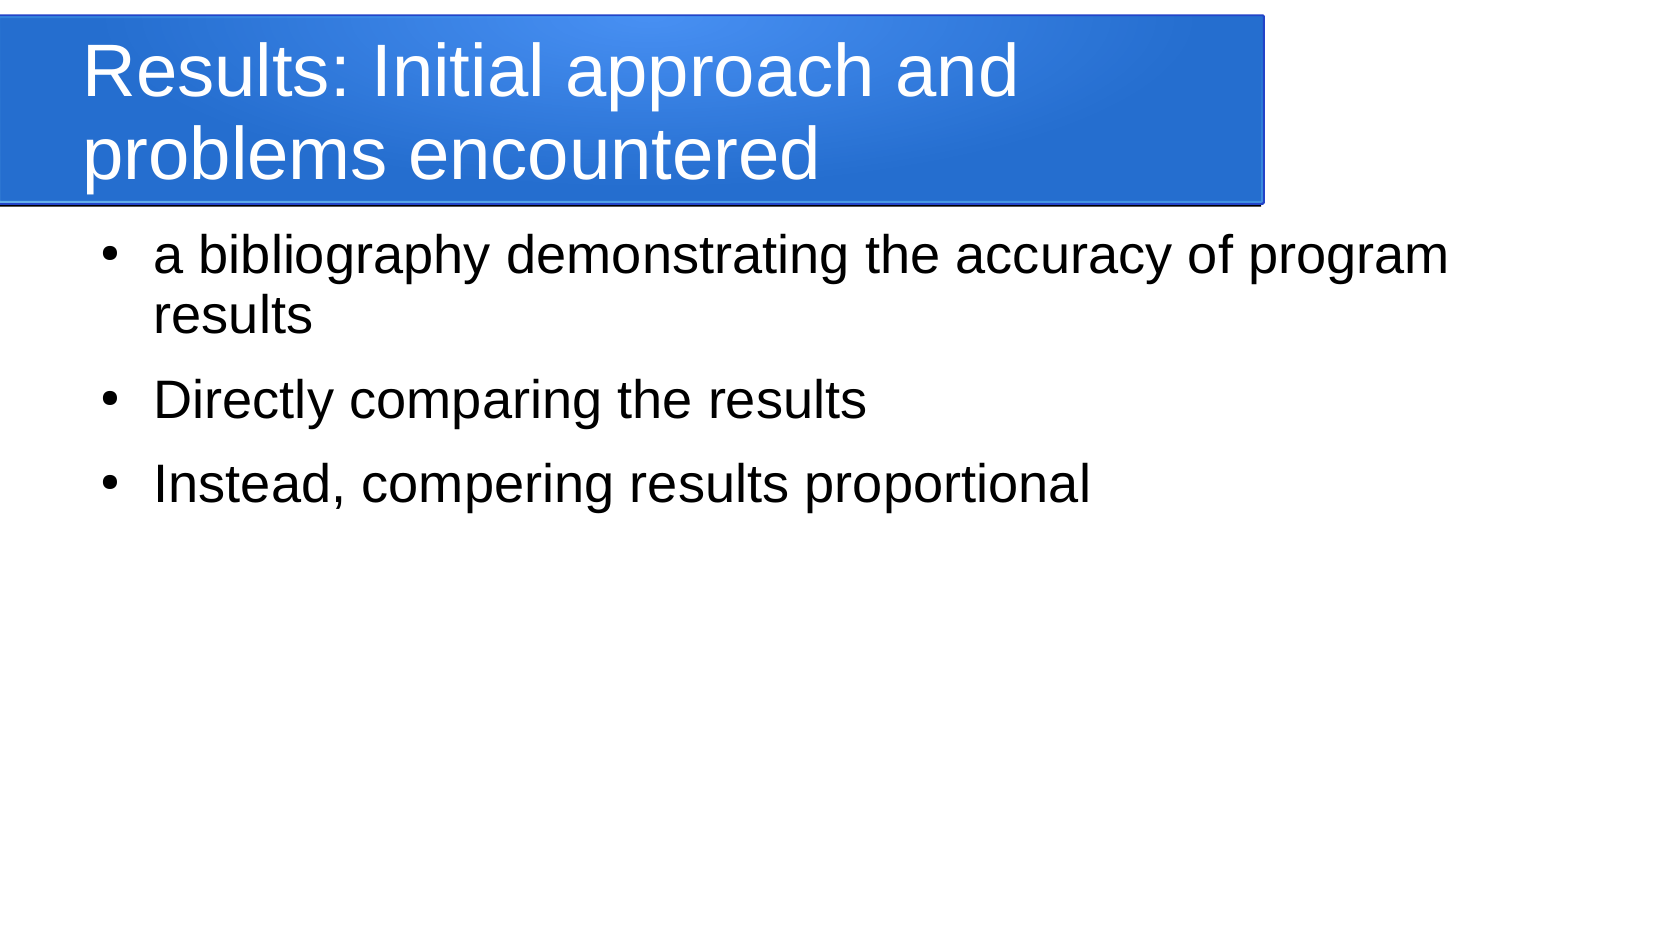

# Results: Initial approach and problems encountered
a bibliography demonstrating the accuracy of program results
Directly comparing the results
Instead, compering results proportional